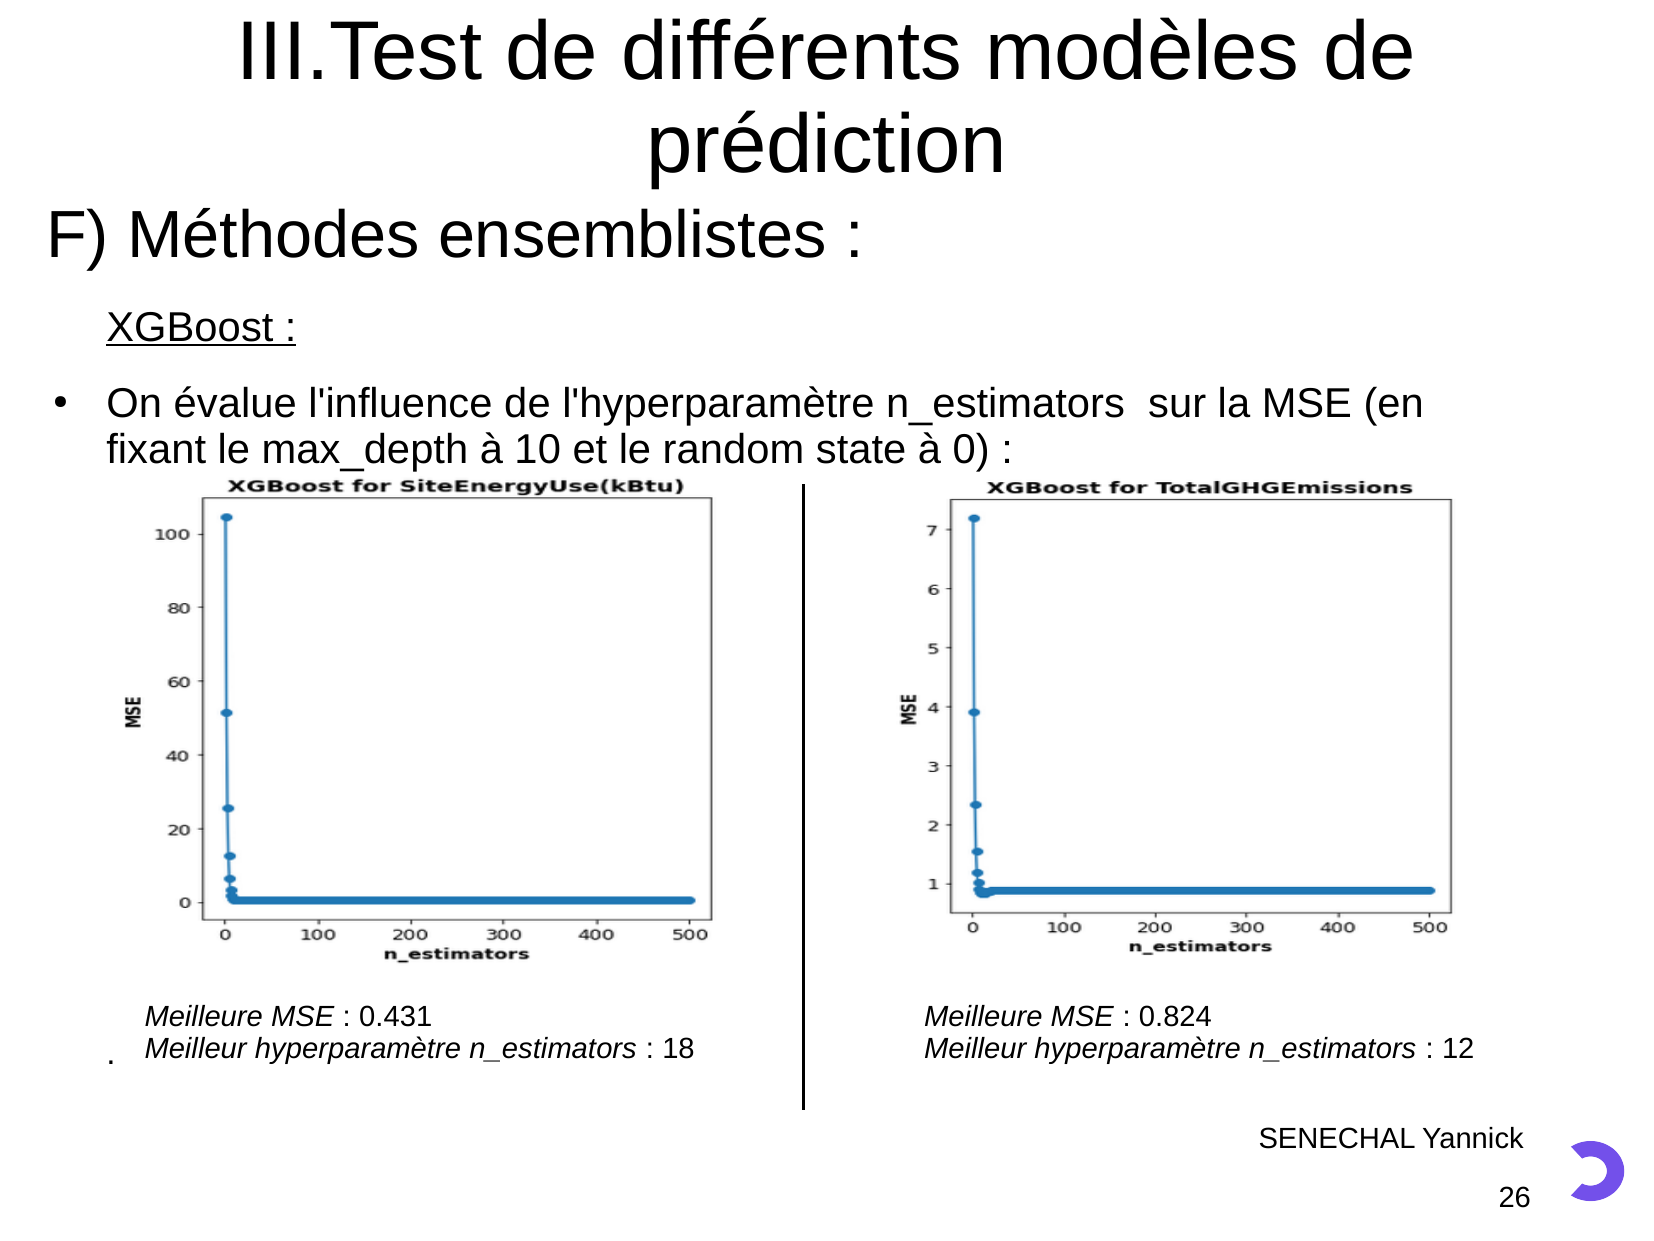

# III.Test de différents modèles de prédiction
F) Méthodes ensemblistes :
XGBoost :
On évalue l'influence de l'hyperparamètre n_estimators sur la MSE (en fixant le max_depth à 10 et le random state à 0) :
.
Meilleure MSE : 0.431
Meilleur hyperparamètre n_estimators : 18
Meilleure MSE : 0.824
Meilleur hyperparamètre n_estimators : 12
SENECHAL Yannick
26